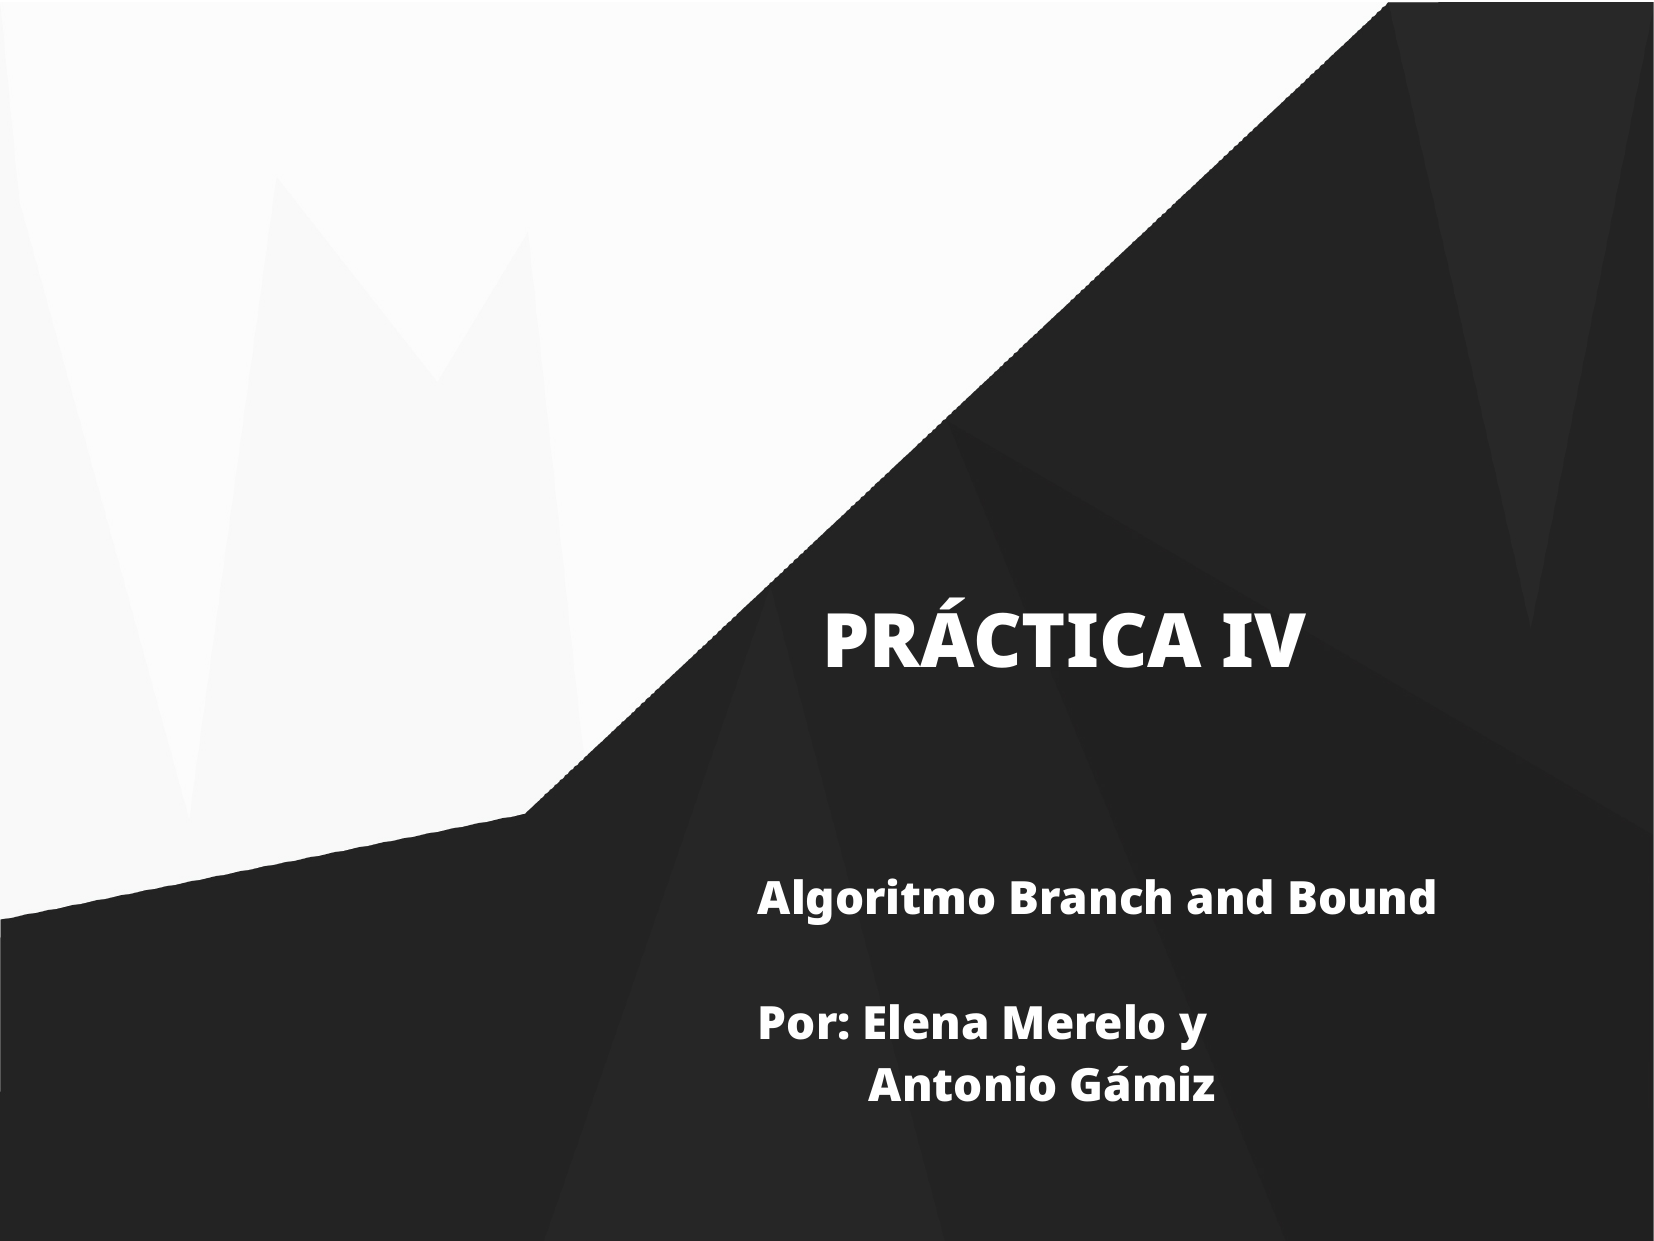

# PRÁCTICA IV
Algoritmo Branch and Bound
Por: Elena Merelo y
	 Antonio Gámiz